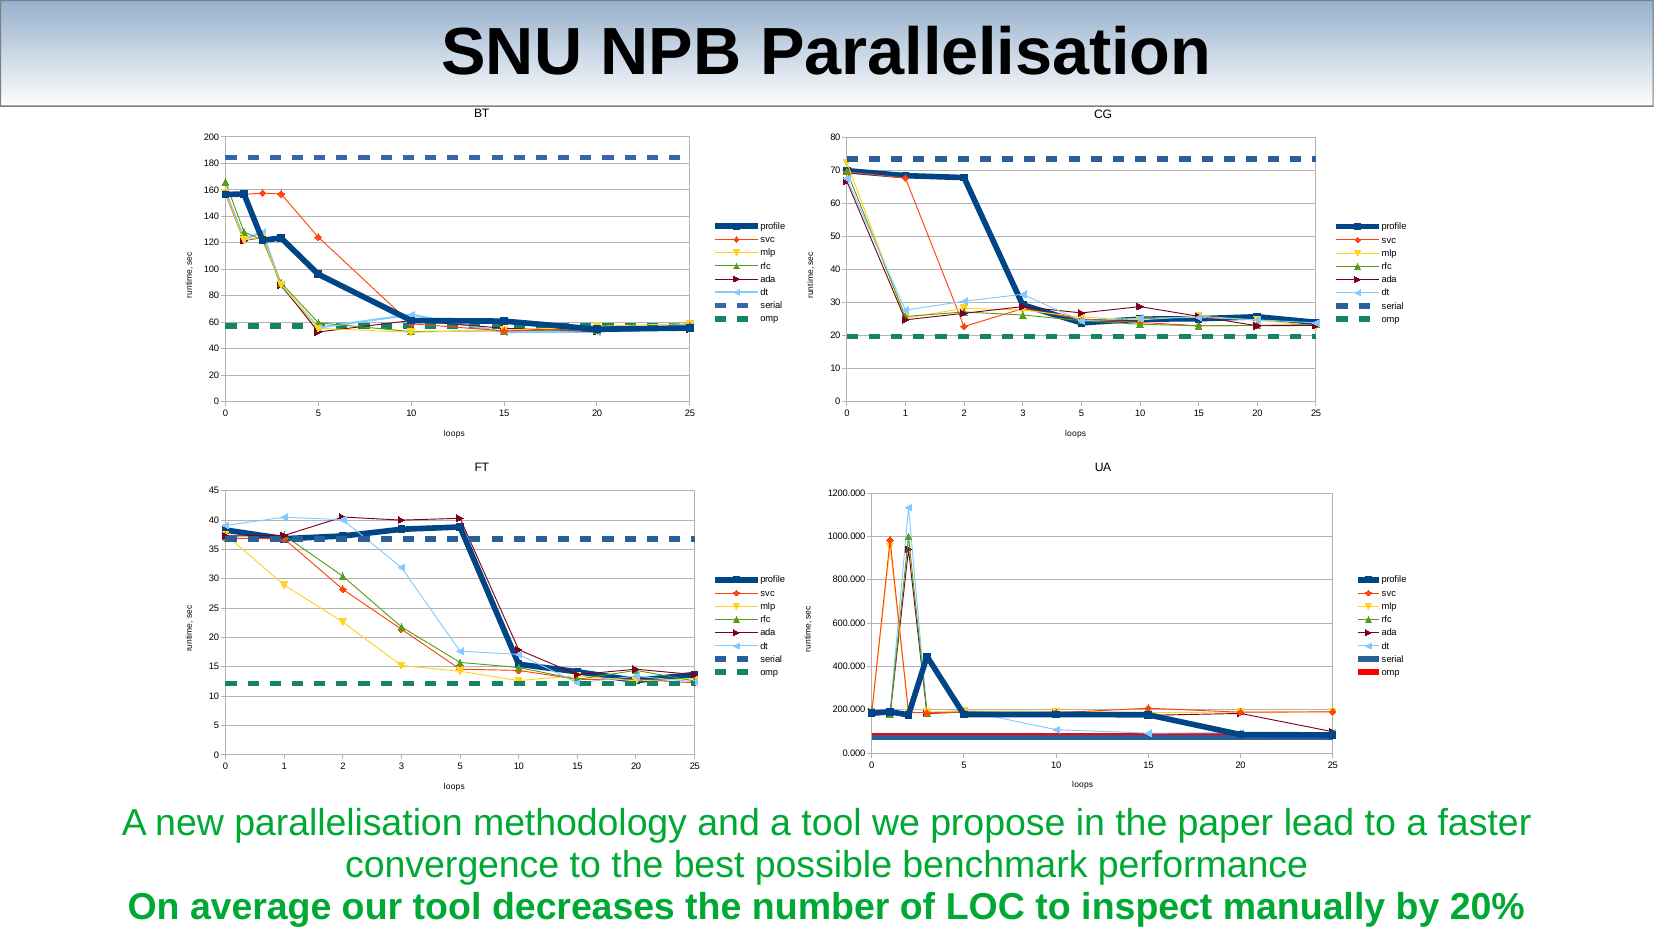

# SNU NPB Parallelisation
A new parallelisation methodology and a tool we propose in the paper lead to a faster convergence to the best possible benchmark performance
On average our tool decreases the number of LOC to inspect manually by 20%